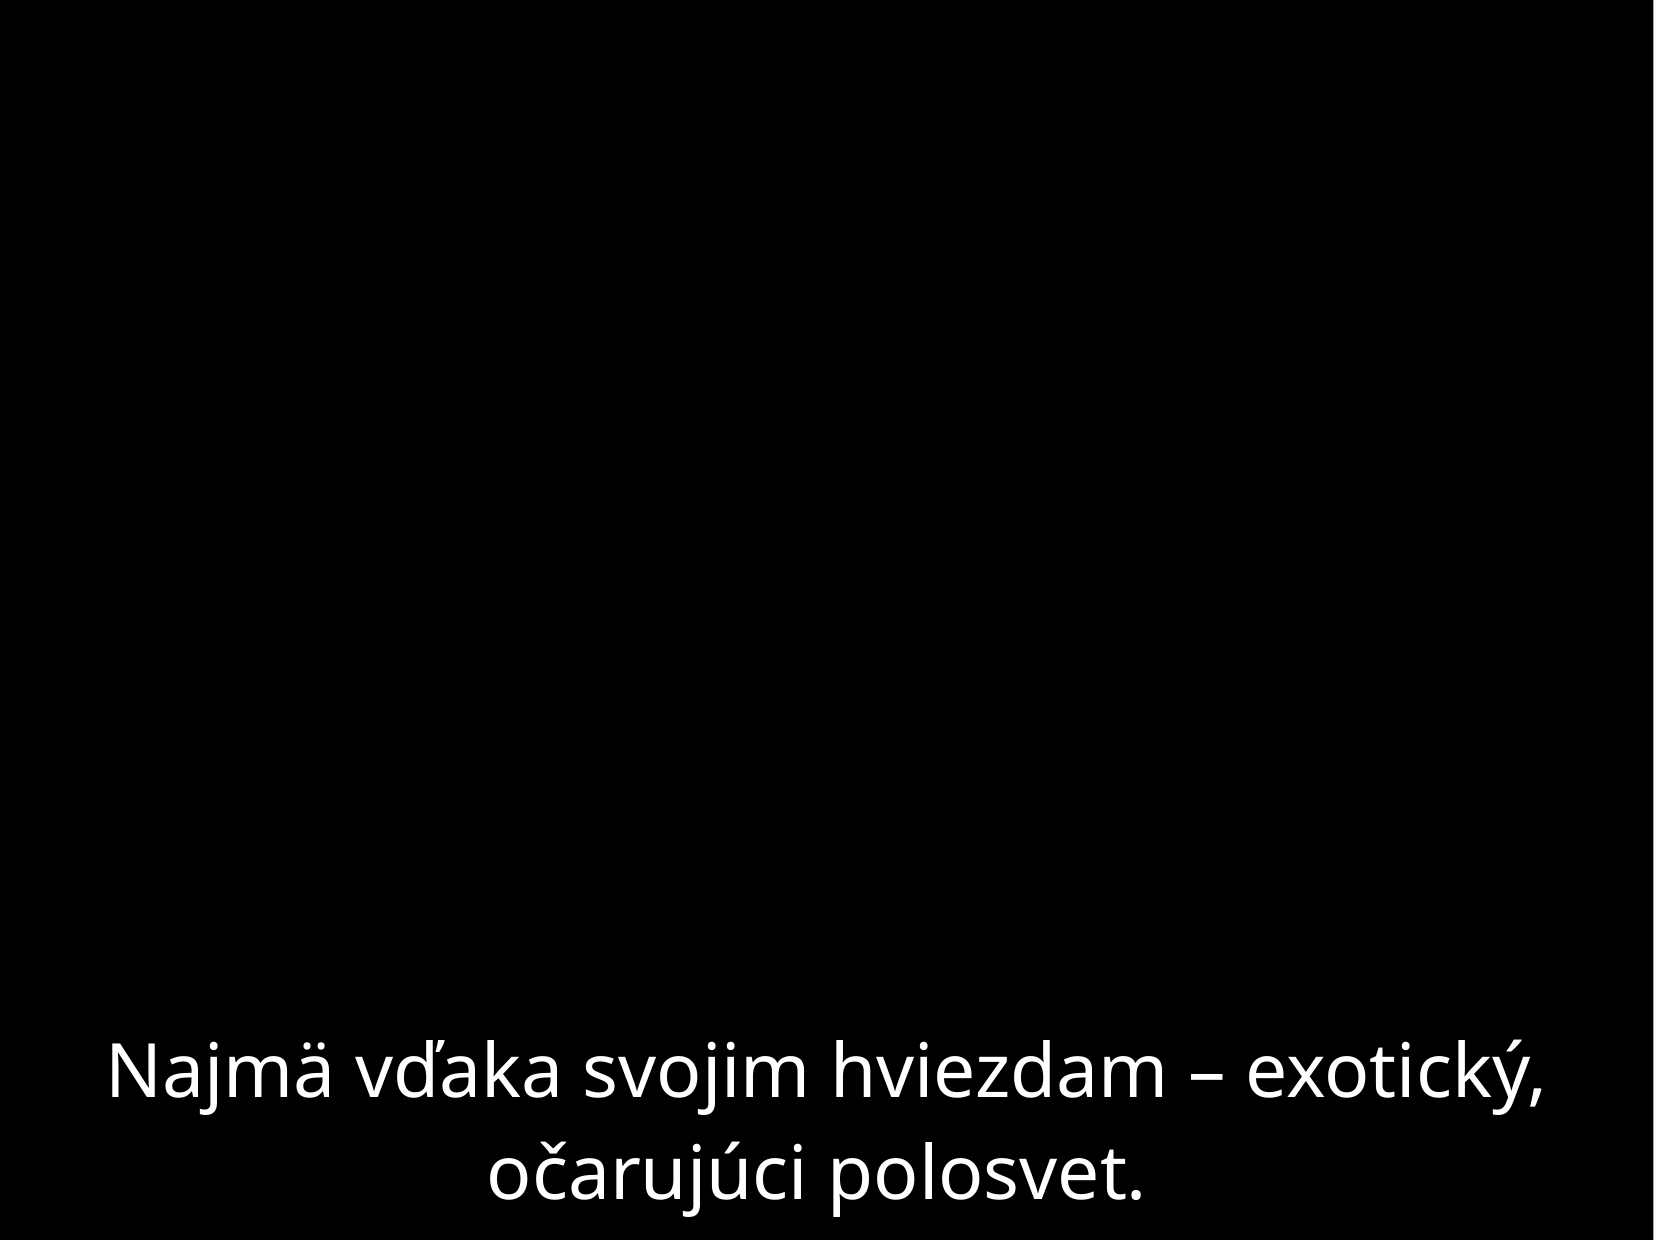

# Najmä vďaka svojim hviezdam – exotický, očarujúci polosvet.